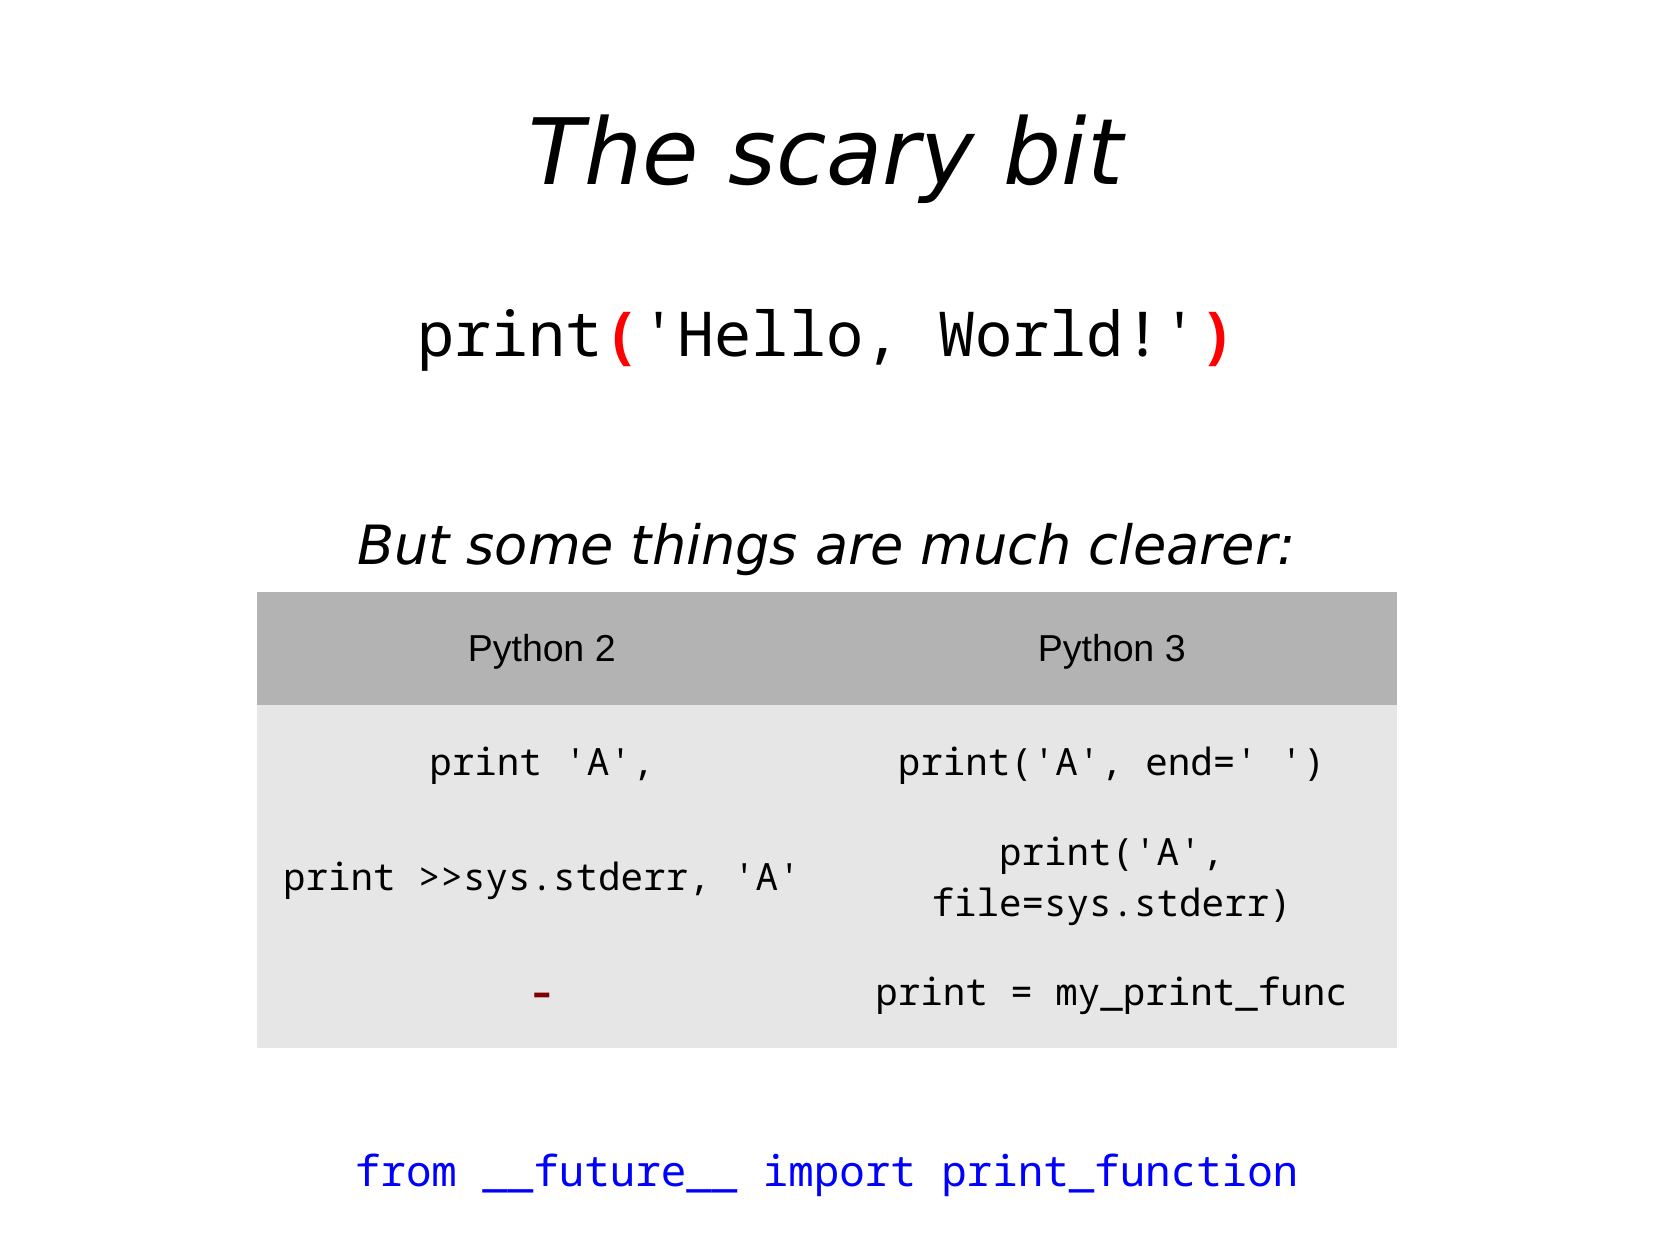

# The scary bit
print('Hello, World!')
But some things are much clearer:
from __future__ import print_function
| Python 2 | Python 3 |
| --- | --- |
| print 'A', | print('A', end=' ') |
| print >>sys.stderr, 'A' | print('A', file=sys.stderr) |
| – | print = my\_print\_func |